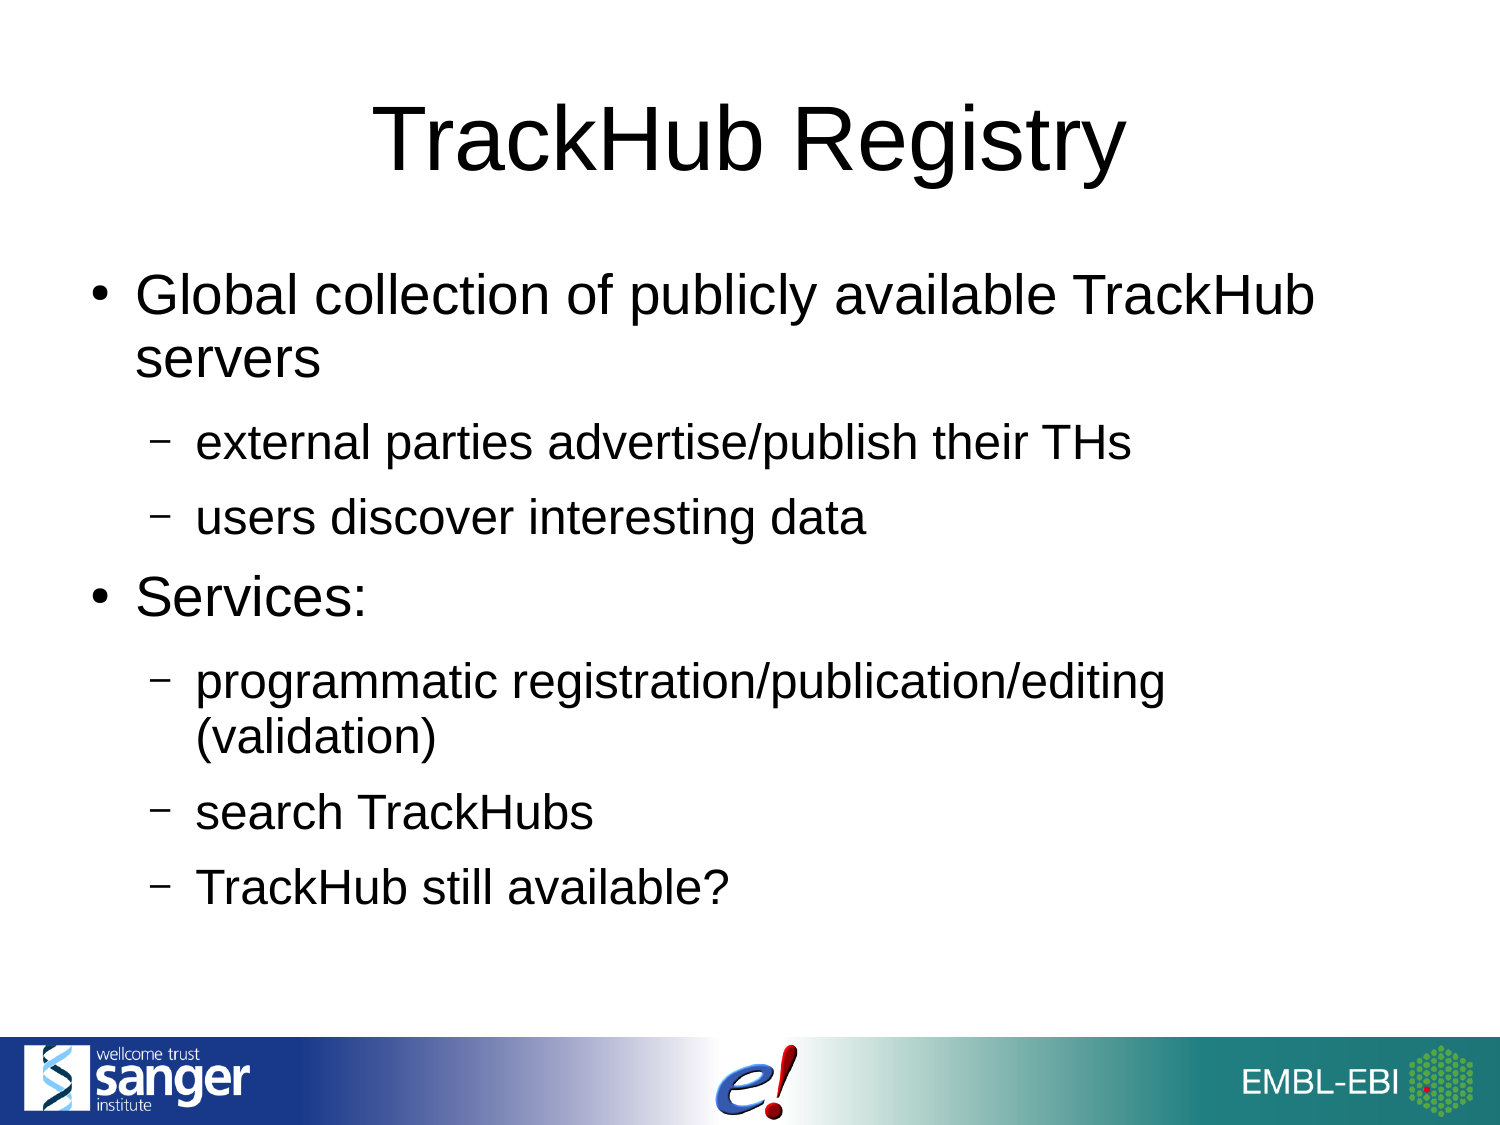

# TrackHub Registry
Global collection of publicly available TrackHub servers
external parties advertise/publish their THs
users discover interesting data
Services:
programmatic registration/publication/editing (validation)
search TrackHubs
TrackHub still available?